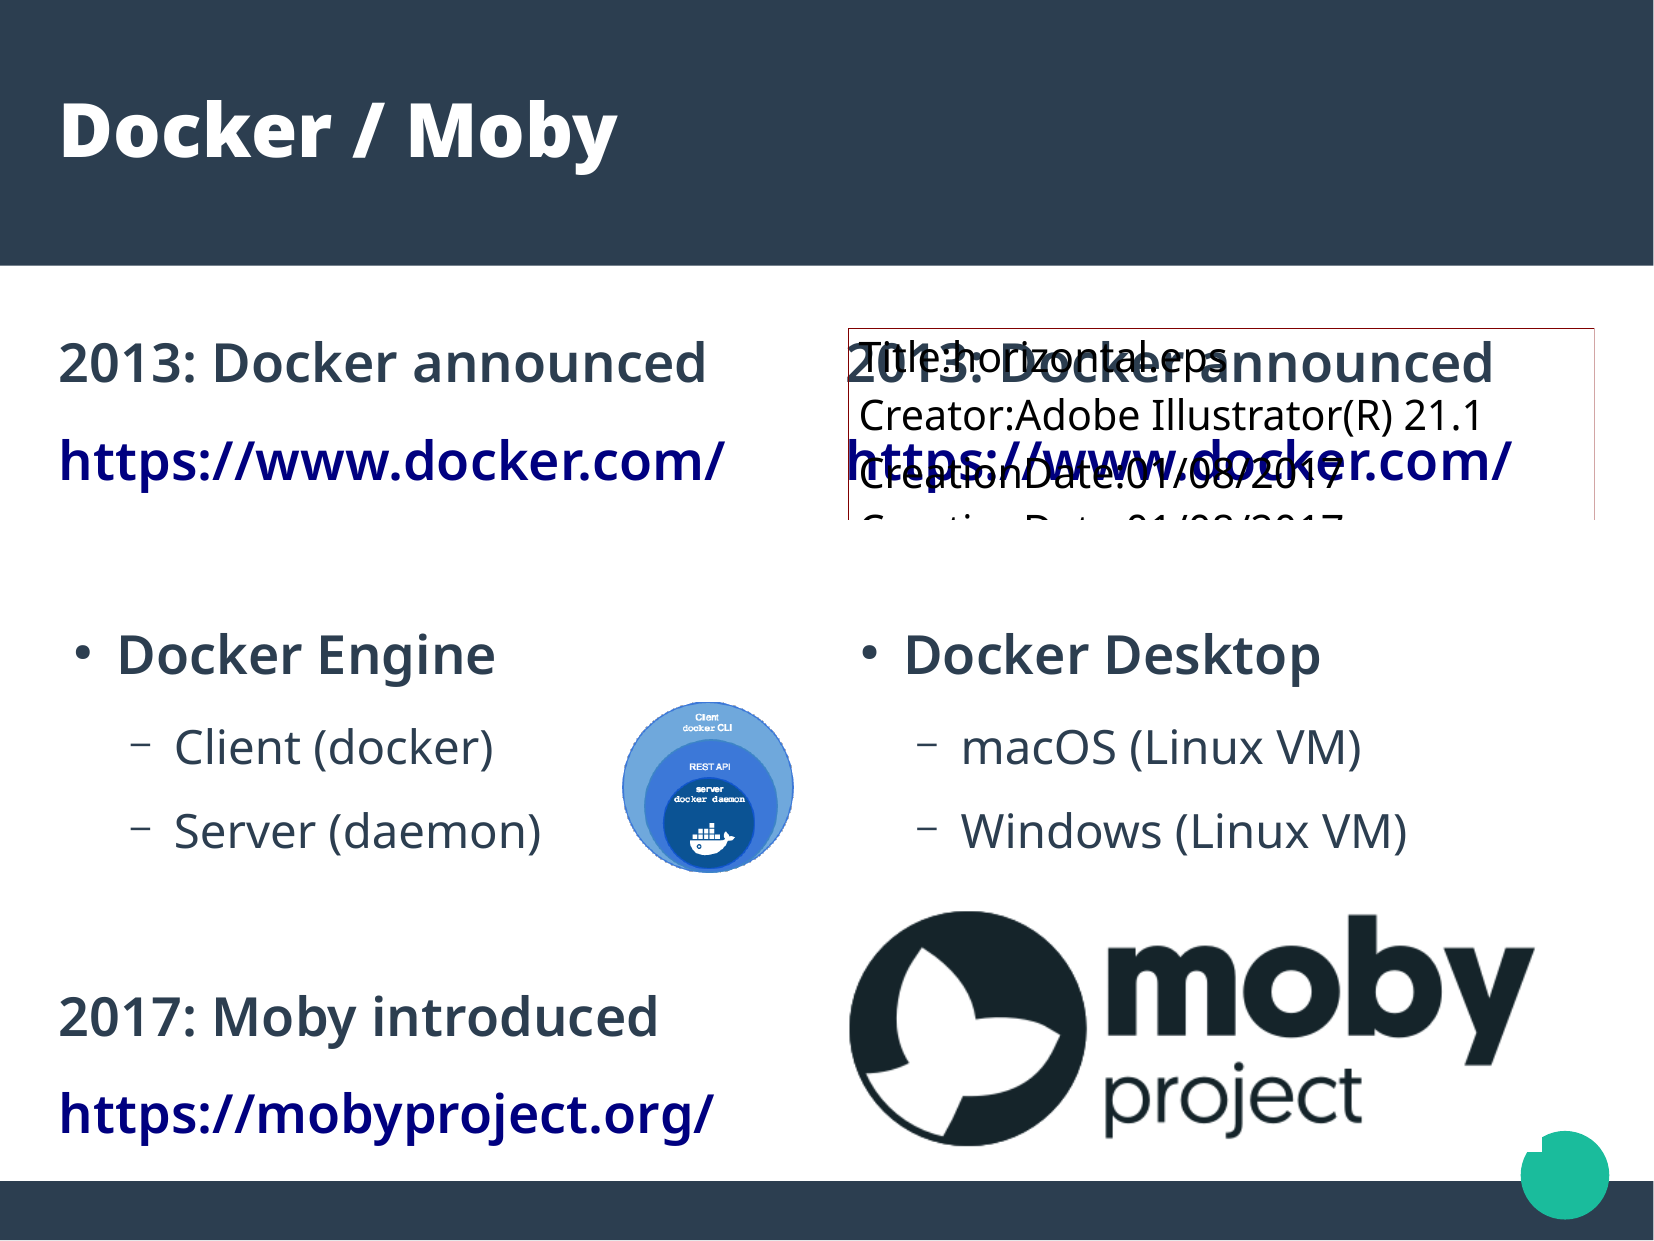

# Docker / Moby
2013: Docker announced
https://www.docker.com/
Docker Engine
Client (docker)
Server (daemon)
2017: Moby introduced
https://mobyproject.org/
2013: Docker announced
https://www.docker.com/
Docker Desktop
macOS (Linux VM)
Windows (Linux VM)
2017: Moby introduced
https://mobyproject.org/